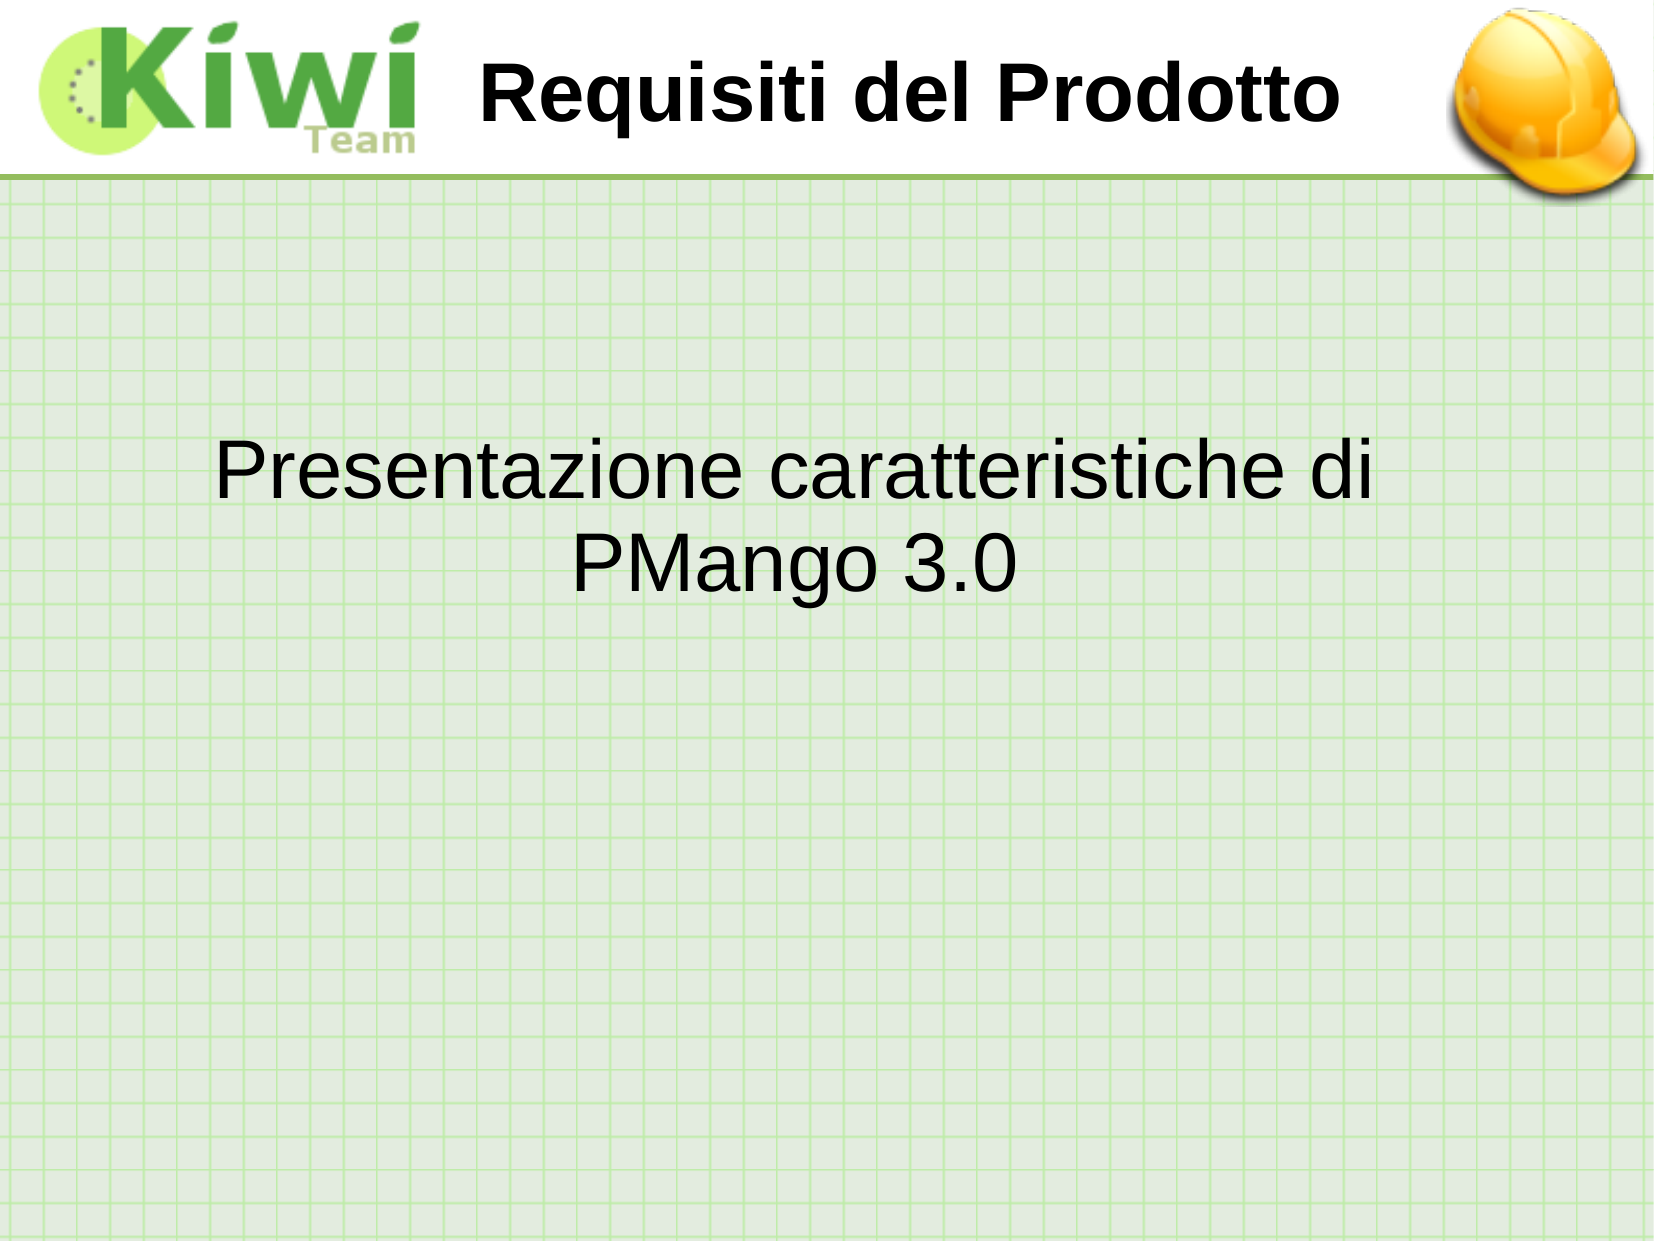

# Requisiti del Prodotto
Presentazione caratteristiche di PMango 3.0